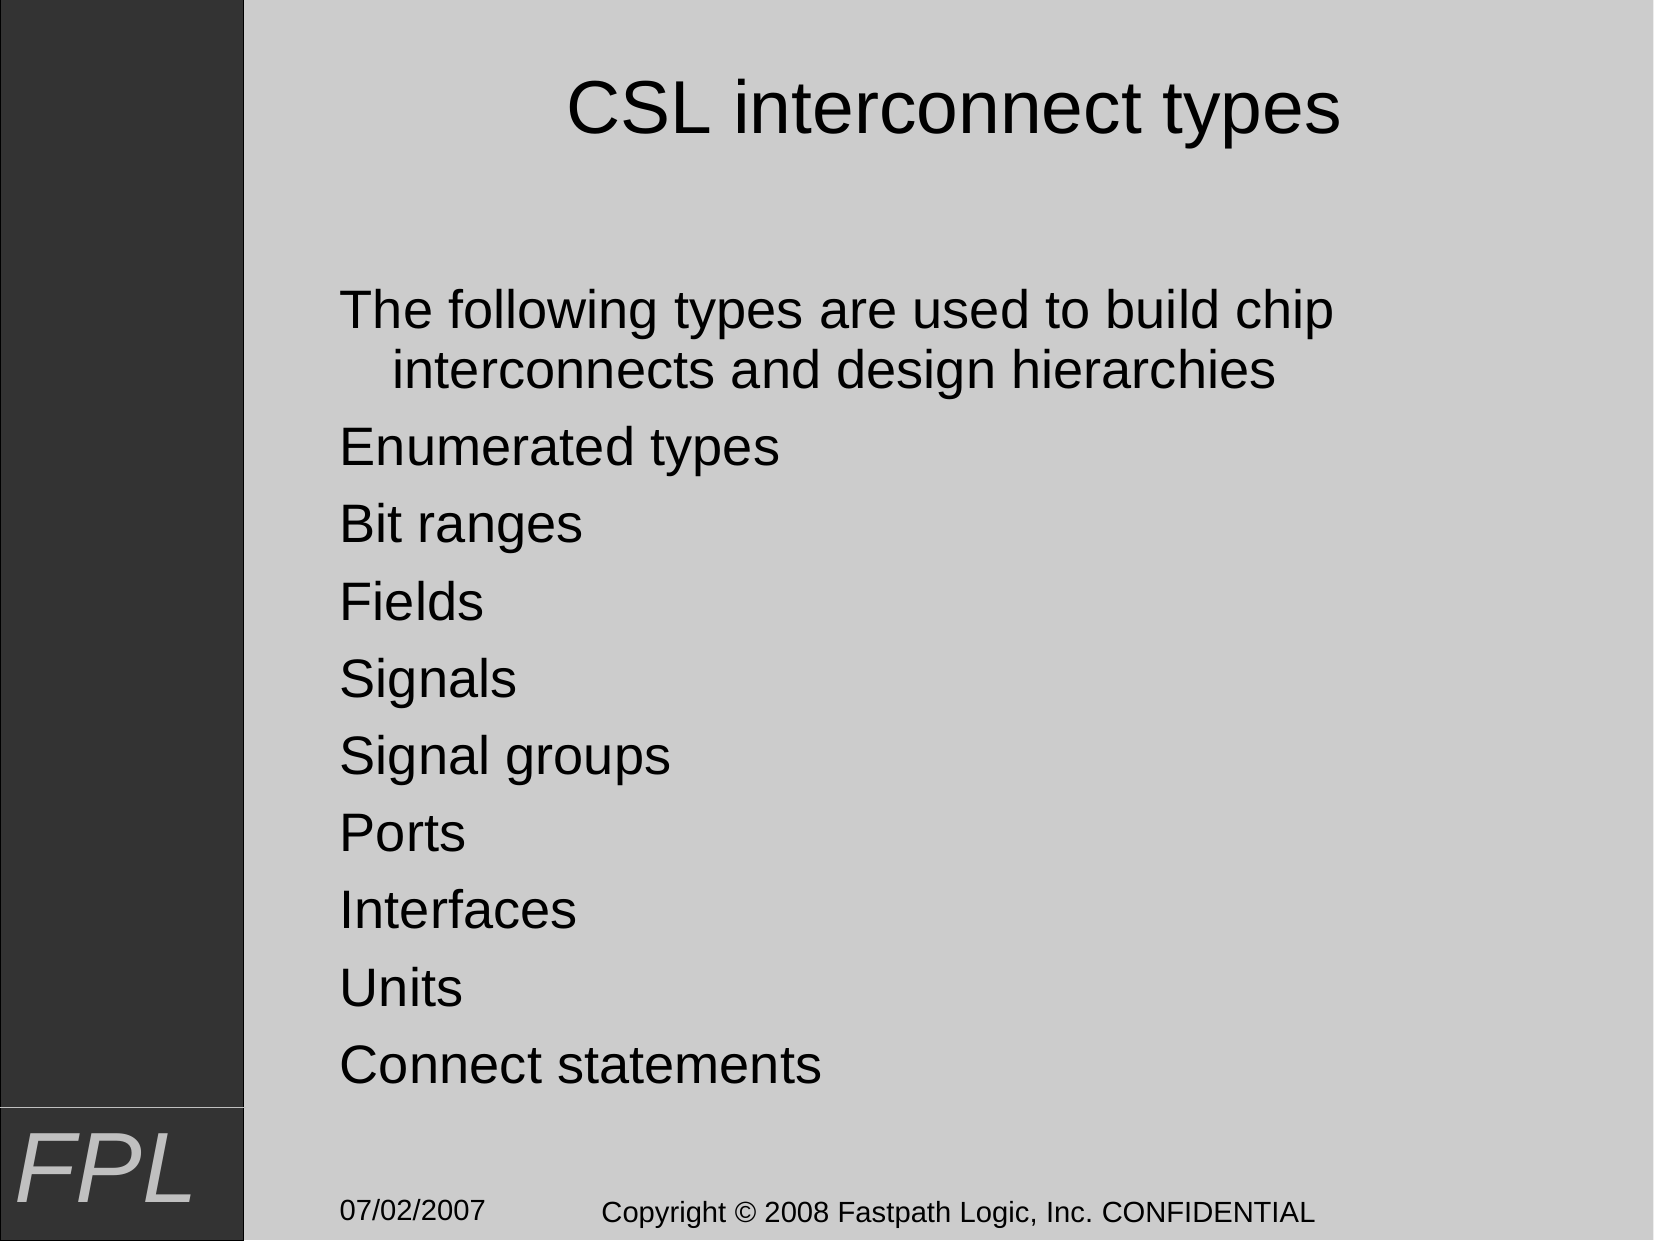

# CSL interconnect types
The following types are used to build chip interconnects and design hierarchies
Enumerated types
Bit ranges
Fields
Signals
Signal groups
Ports
Interfaces
Units
Connect statements
07/02/2007
© 2007 FASTPATH LOGIC INC.